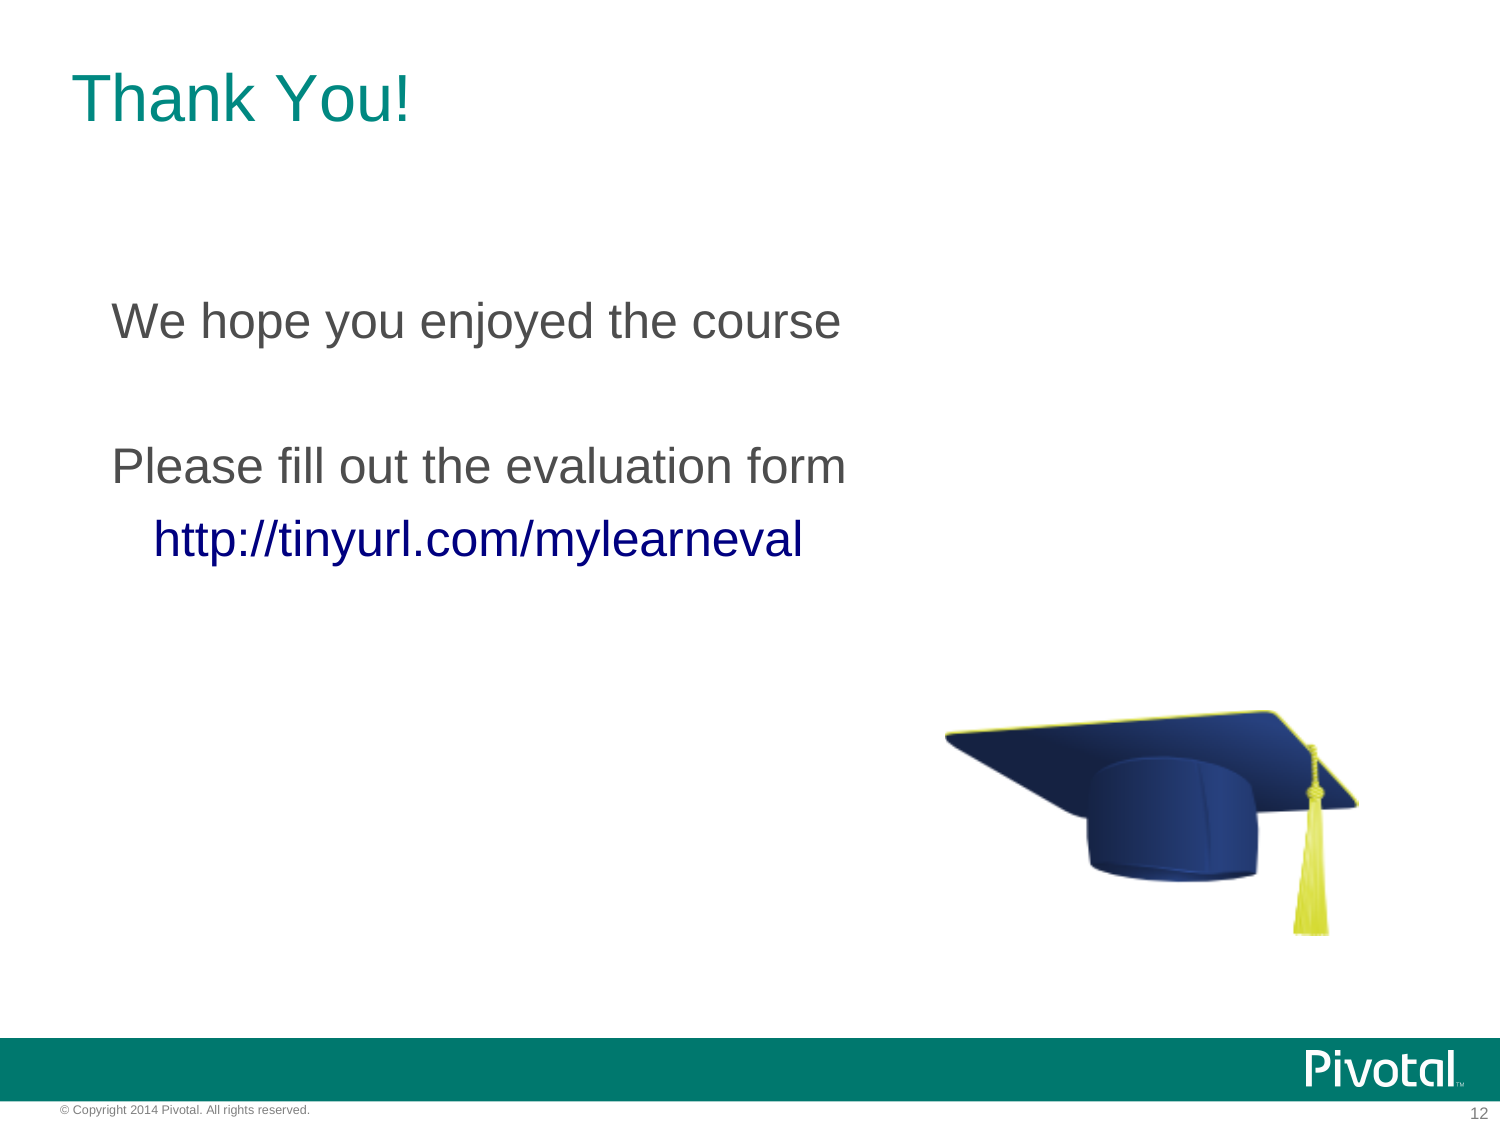

# Thank You!
We hope you enjoyed the course
Please fill out the evaluation form
 http://tinyurl.com/mylearneval